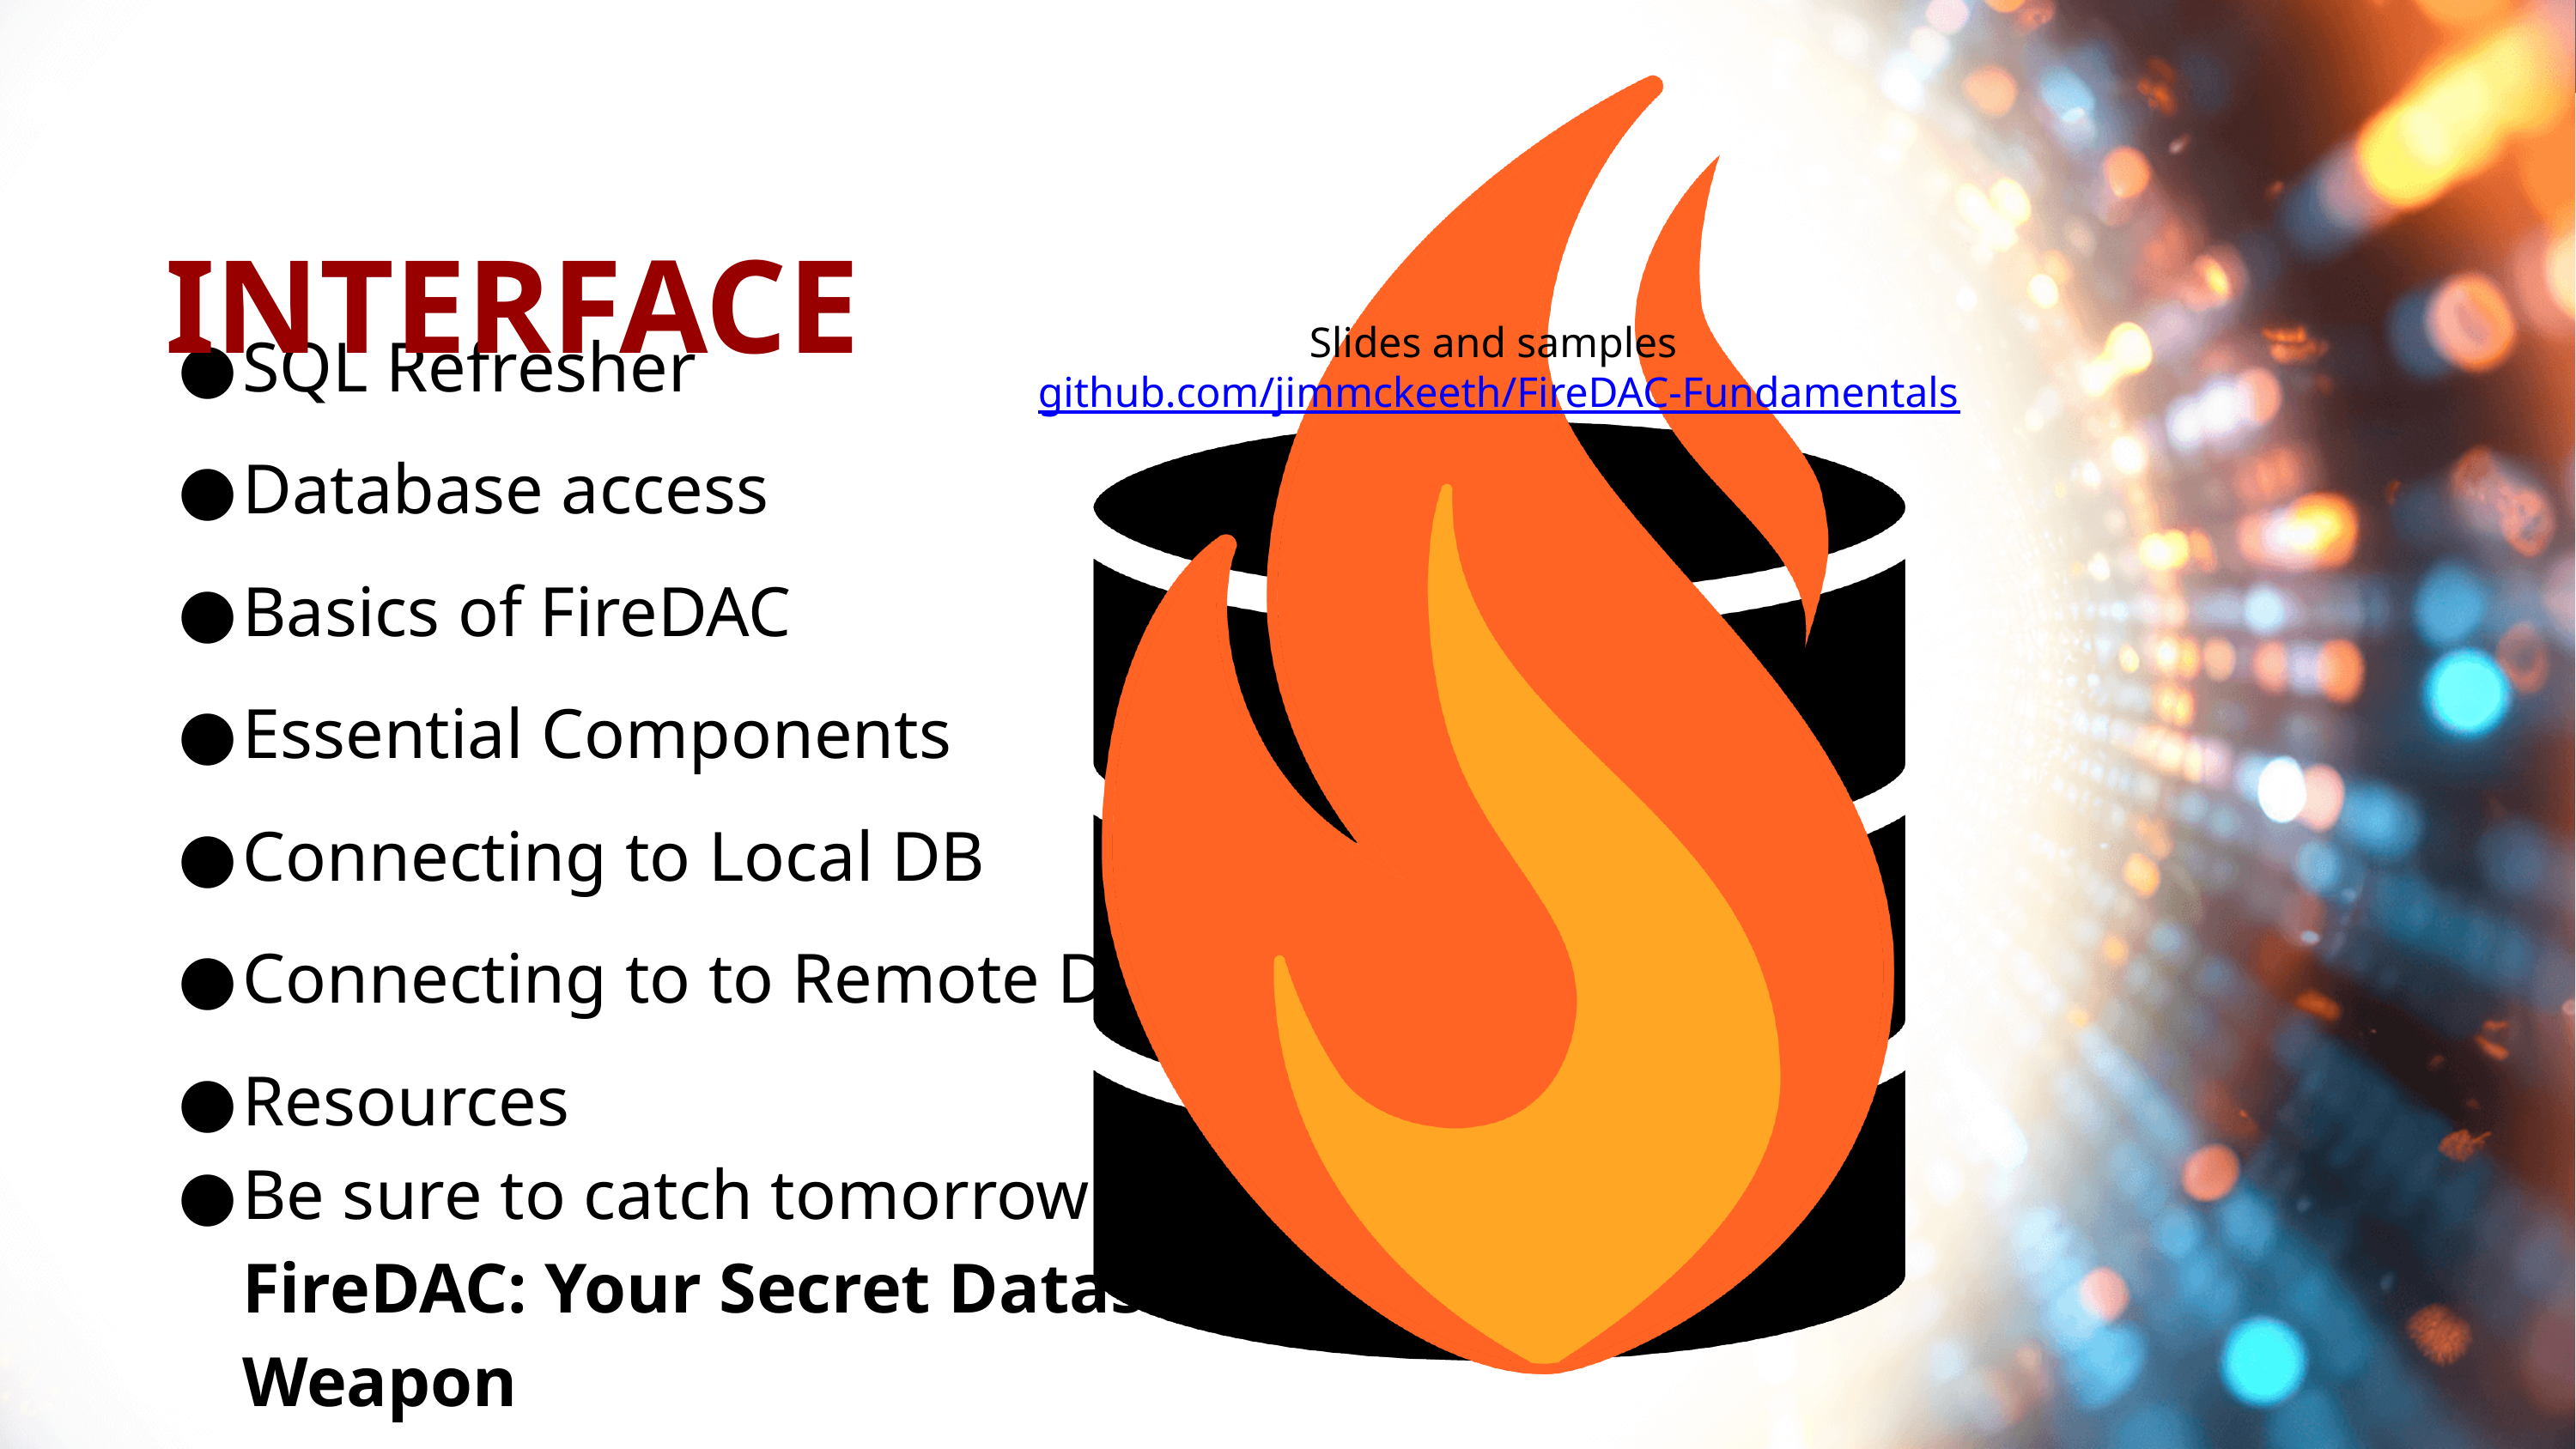

INTERFACE
SQL Refresher
Database access
Basics of FireDAC
Essential Components
Connecting to Local DB
Connecting to to Remote DB
Resources
Be sure to catch tomorrow's session:
FireDAC: Your Secret Dataset Weapon
August 13, 1:00 PM (CST)
Slides and samples
github.com/jimmckeeth/FireDAC-Fundamentals